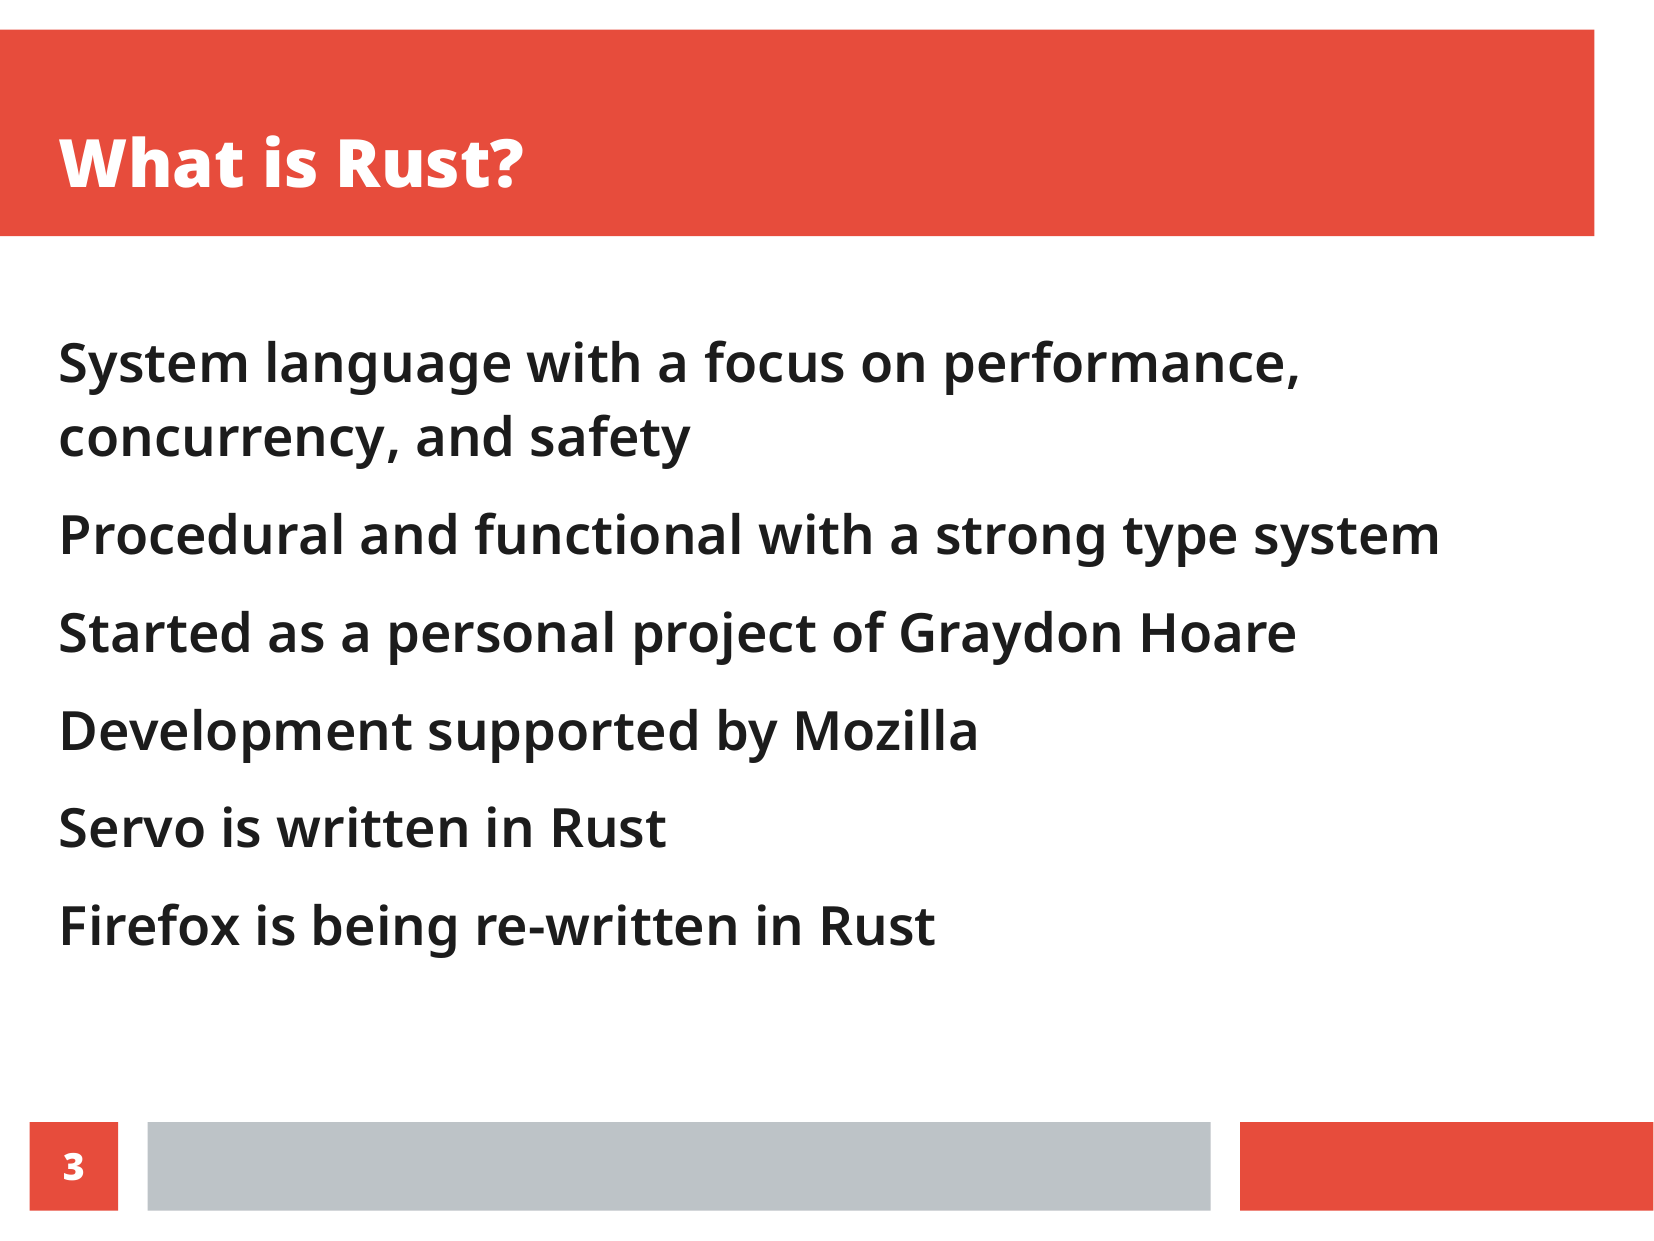

# What is Rust?
System language with a focus on performance, concurrency, and safety
Procedural and functional with a strong type system
Started as a personal project of Graydon Hoare
Development supported by Mozilla
Servo is written in Rust
Firefox is being re-written in Rust
3